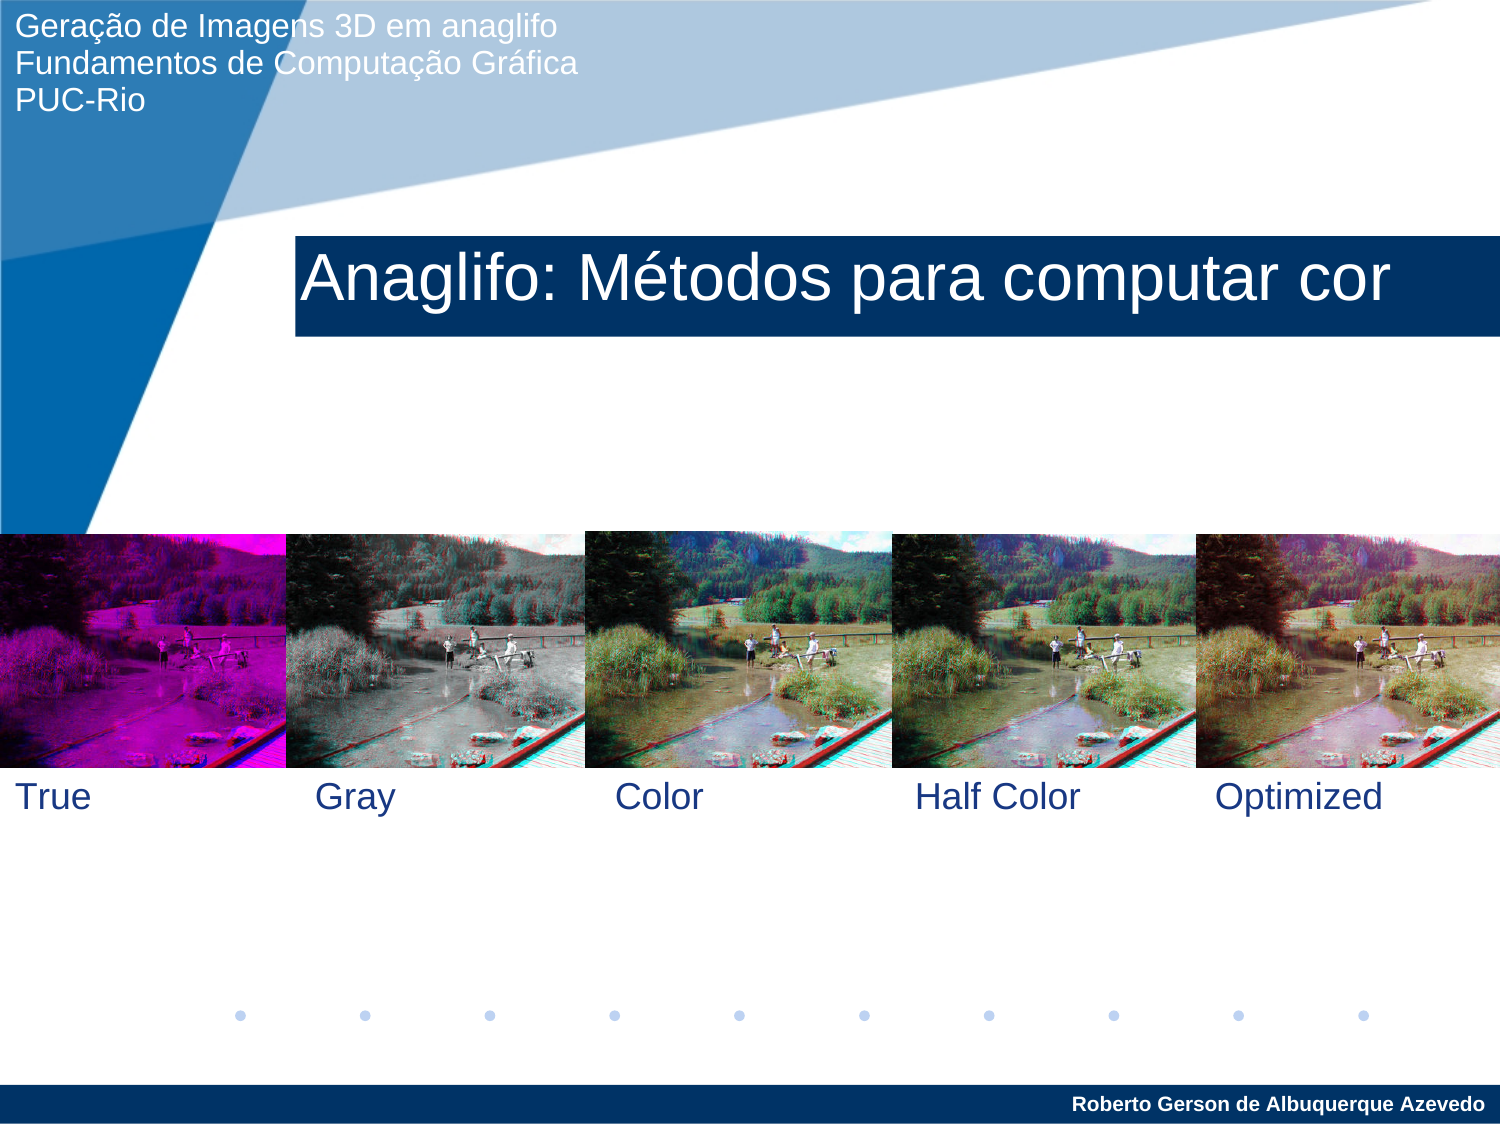

# Anaglifo: Métodos para computar cor
True		Gray		Color		Half Color	Optimized